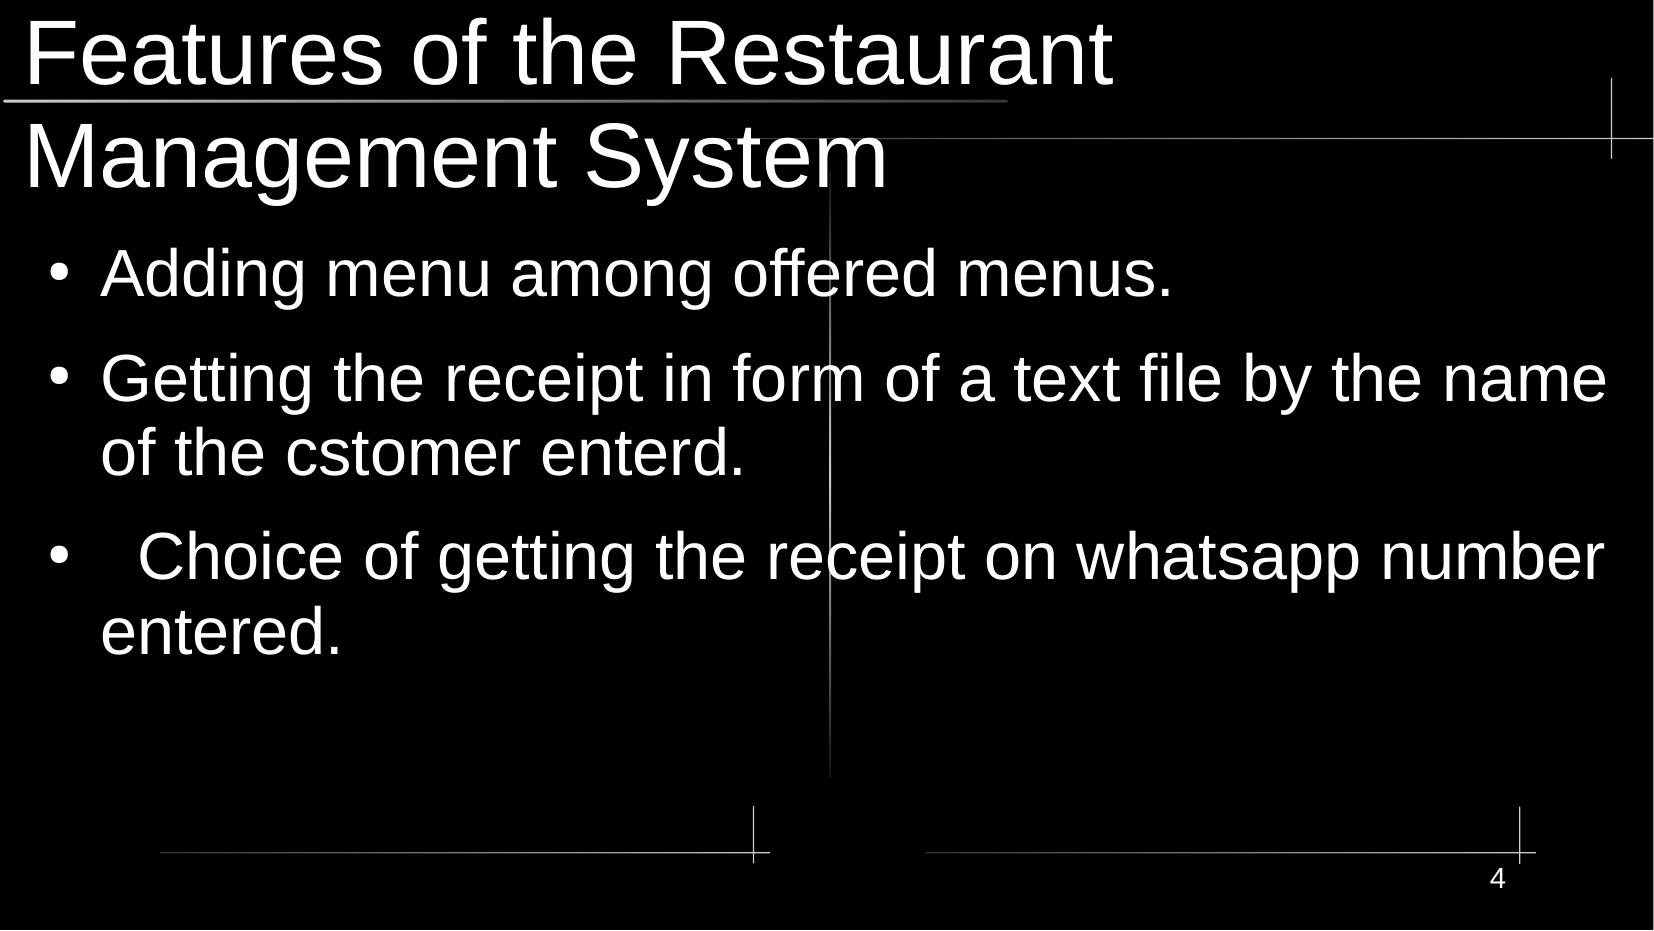

# Features of the Restaurant Management System
Adding menu among offered menus.
Getting the receipt in form of a text file by the name of the cstomer enterd.
 Choice of getting the receipt on whatsapp number entered.
4